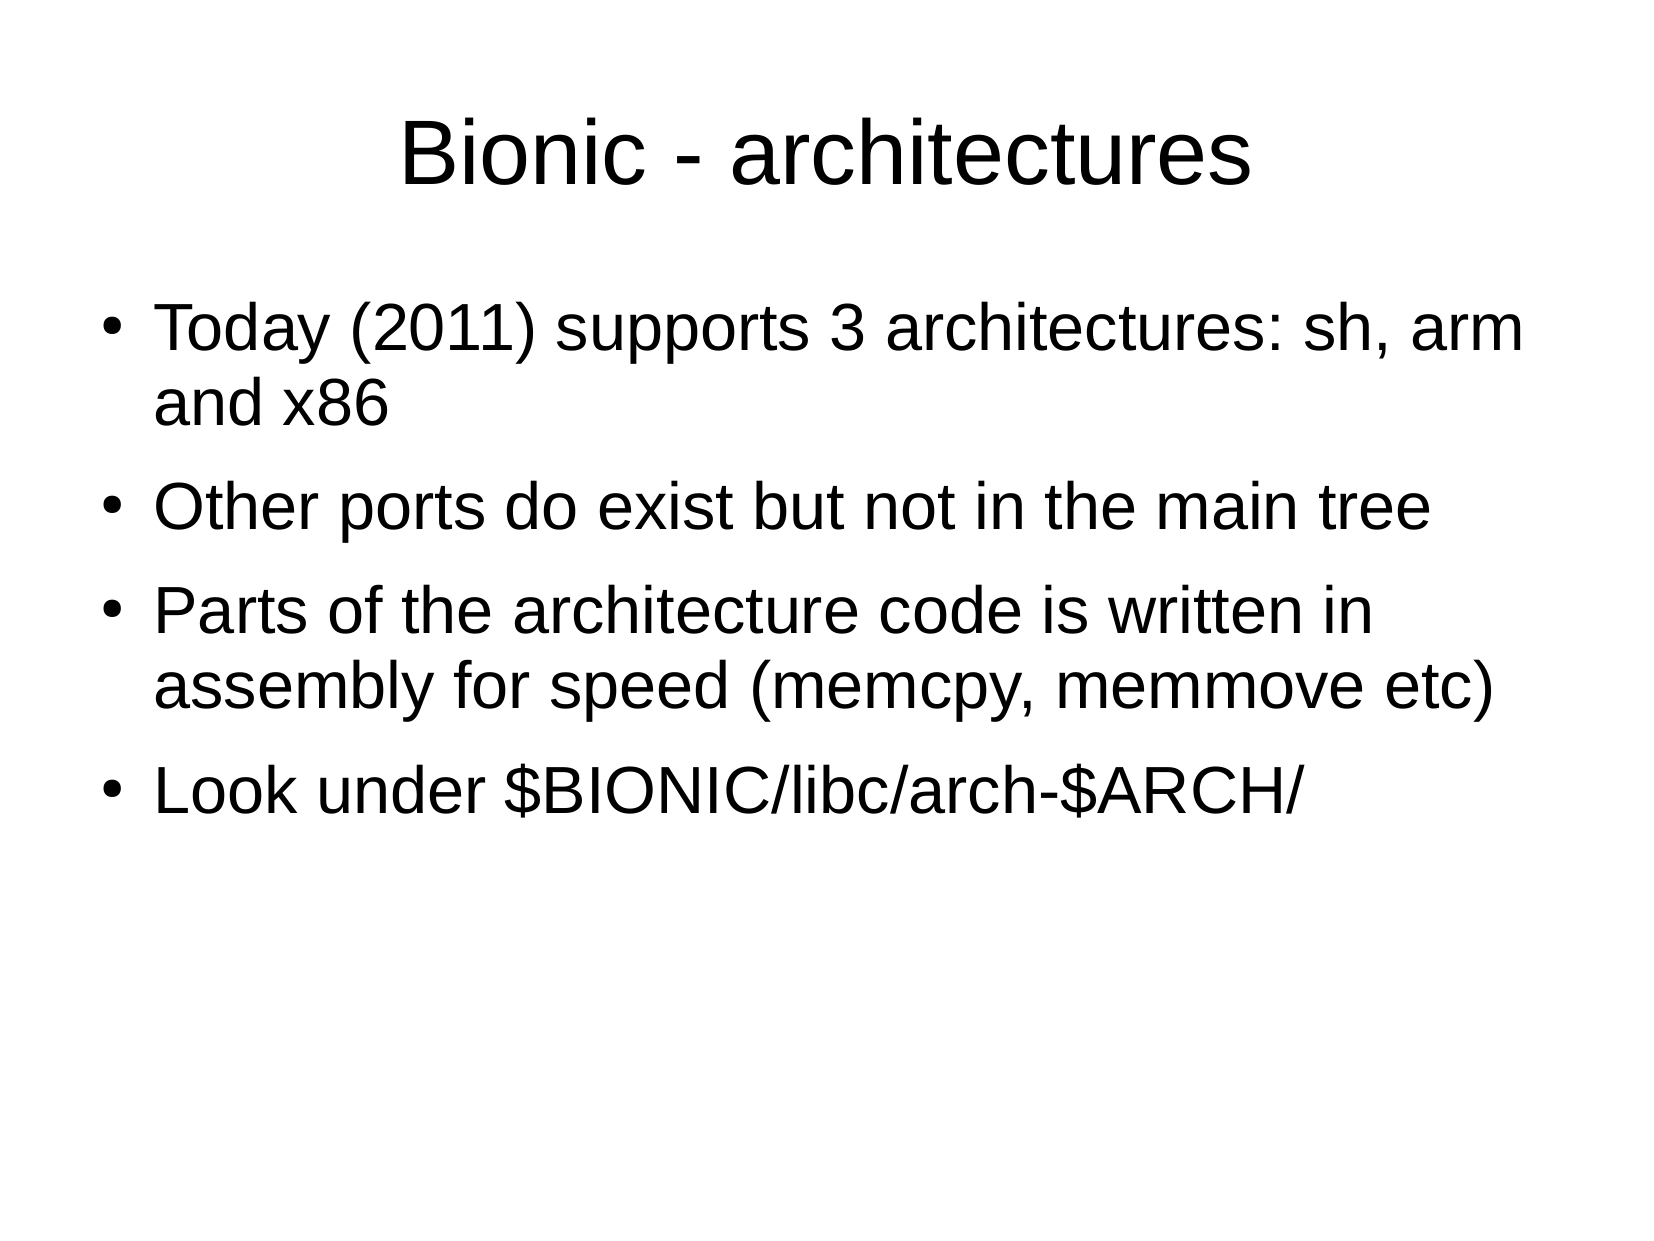

# Bionic - architectures
Today (2011) supports 3 architectures: sh, arm and x86
Other ports do exist but not in the main tree
Parts of the architecture code is written in assembly for speed (memcpy, memmove etc)
Look under $BIONIC/libc/arch-$ARCH/